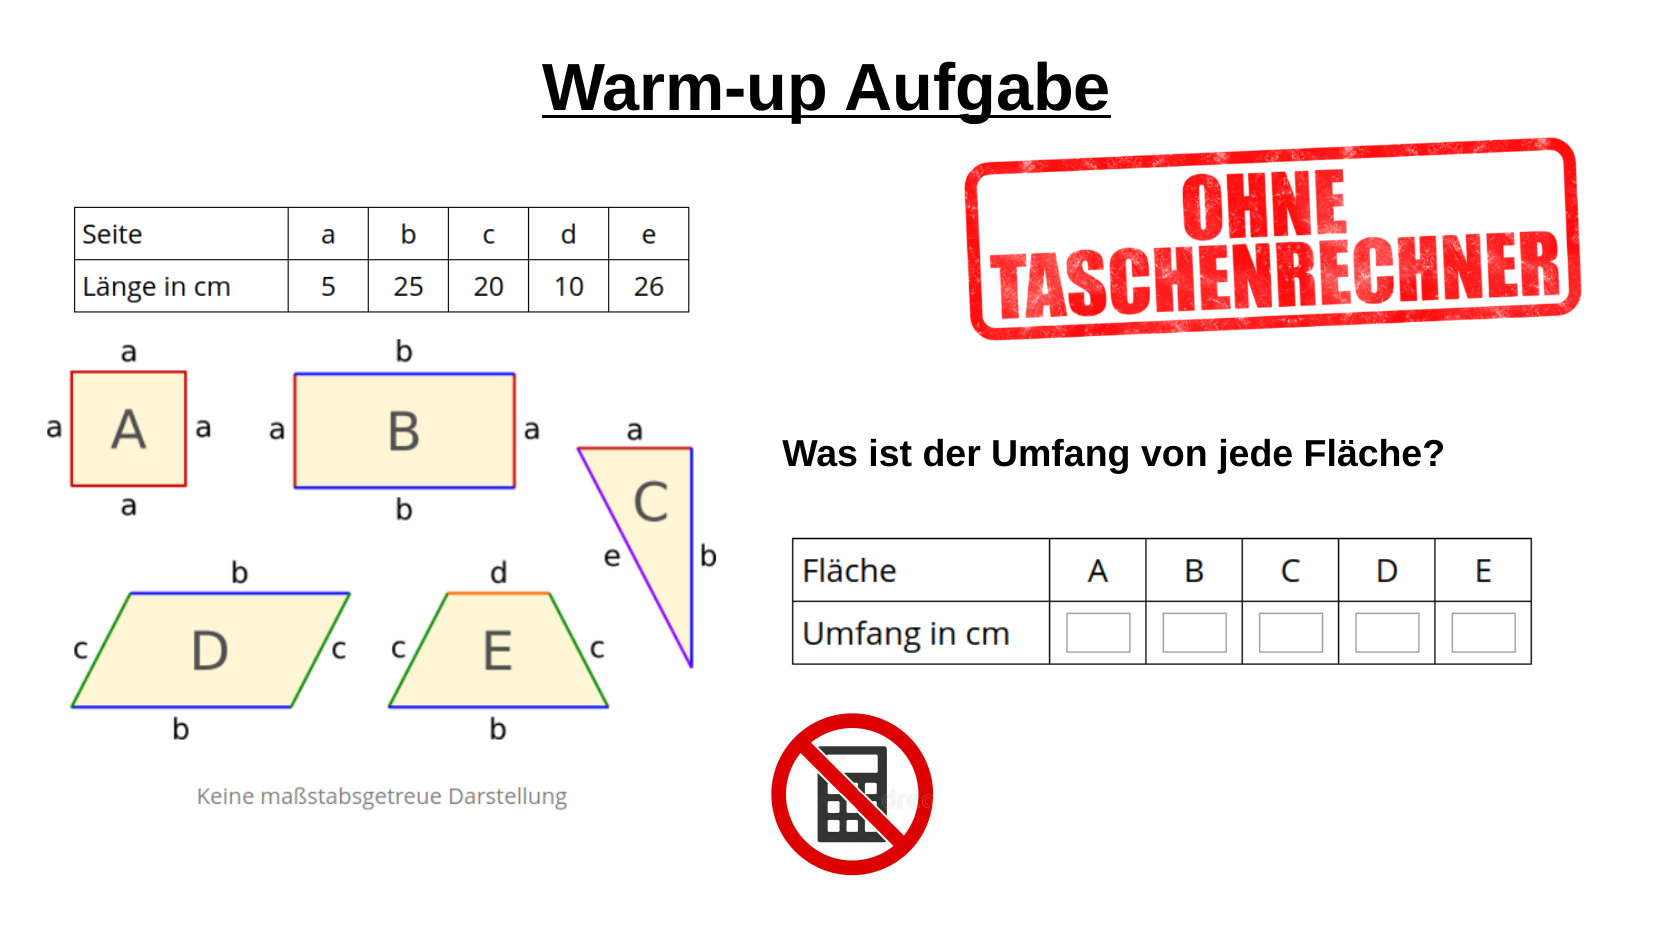

# Warm-up Aufgabe
Was ist der Umfang von jede Fläche?